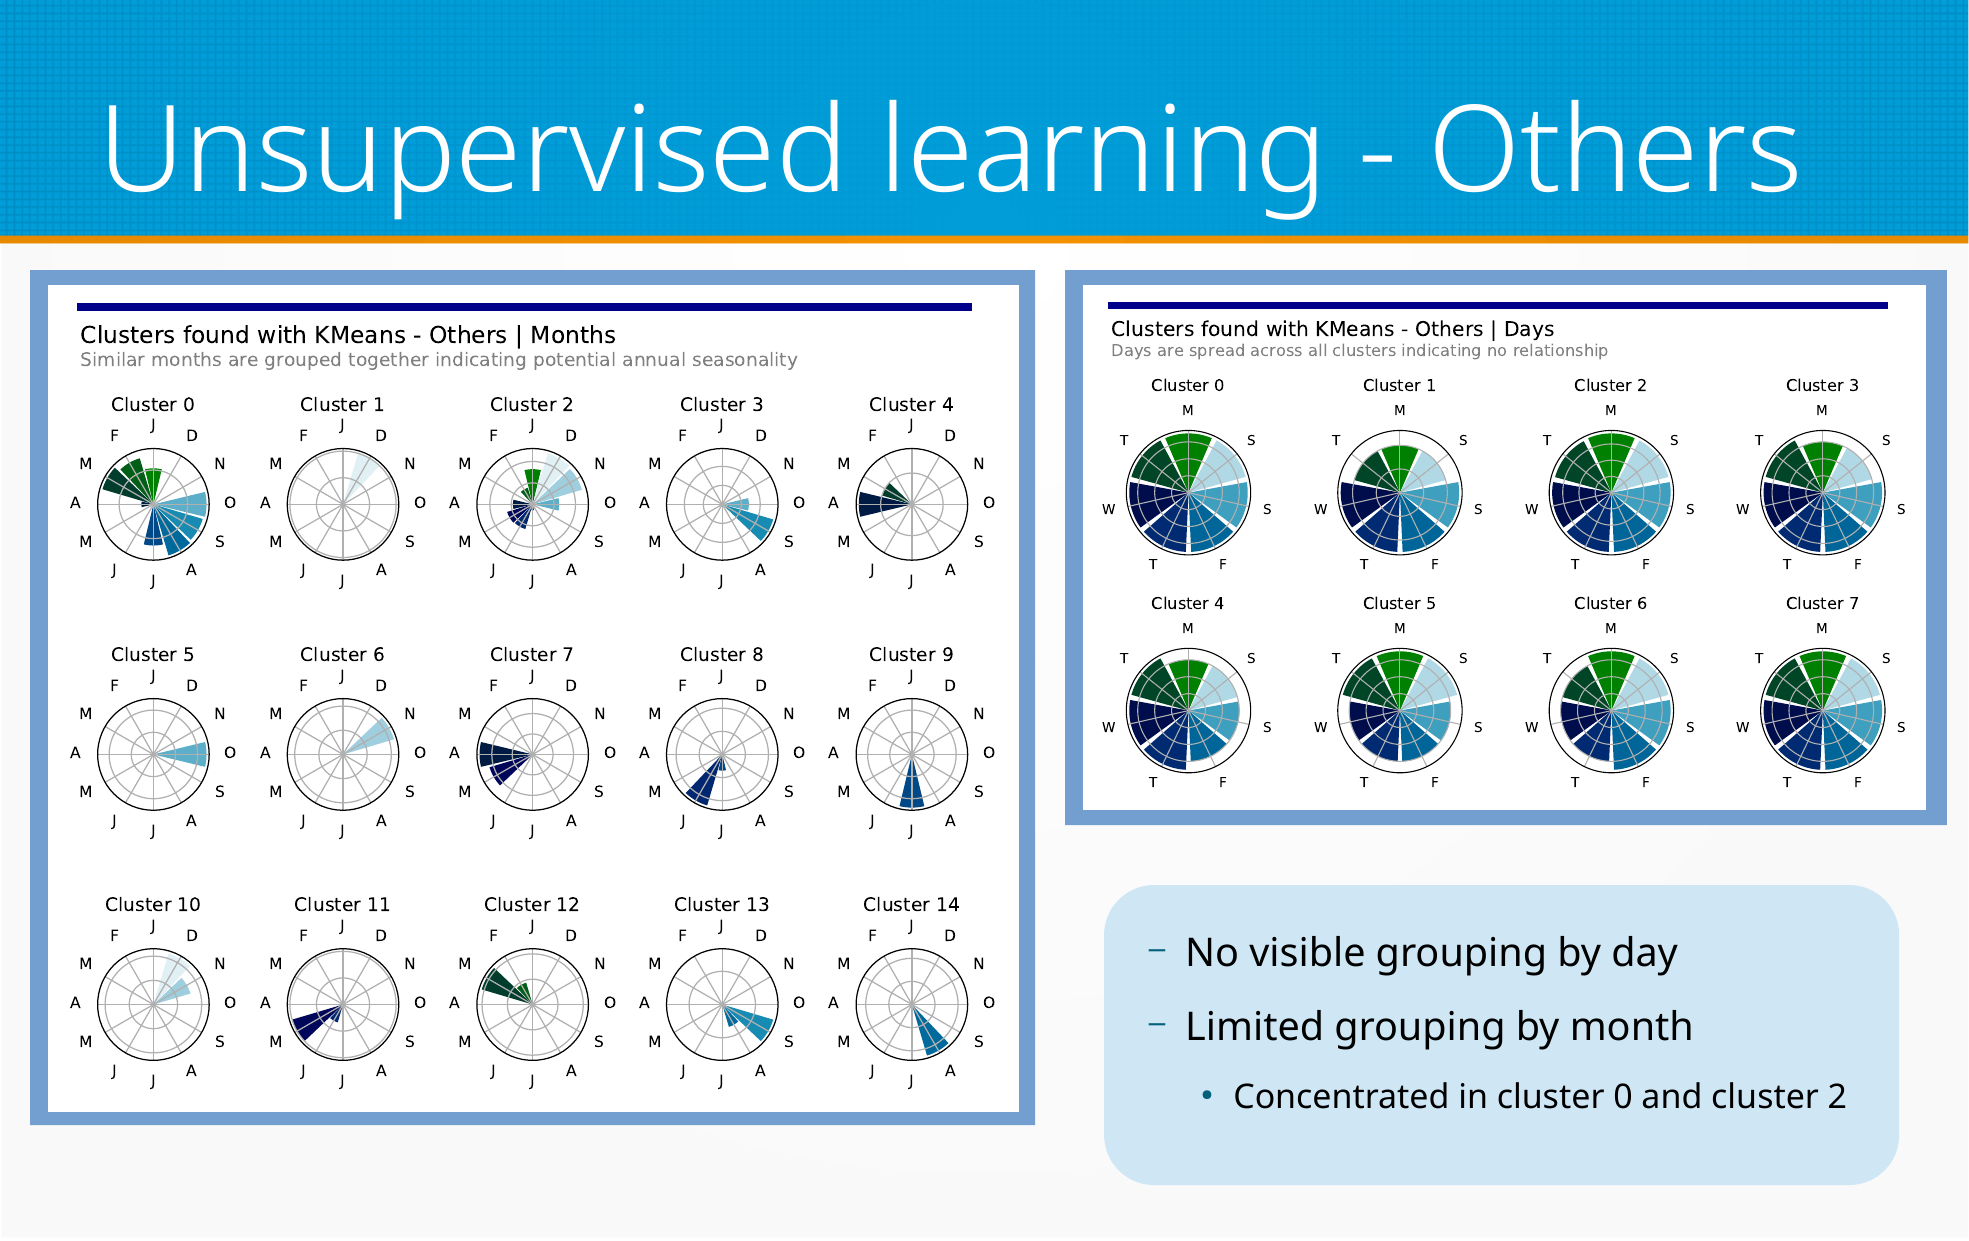

# Unsupervised learning - Others
No visible grouping by day
Limited grouping by month
Concentrated in cluster 0 and cluster 2